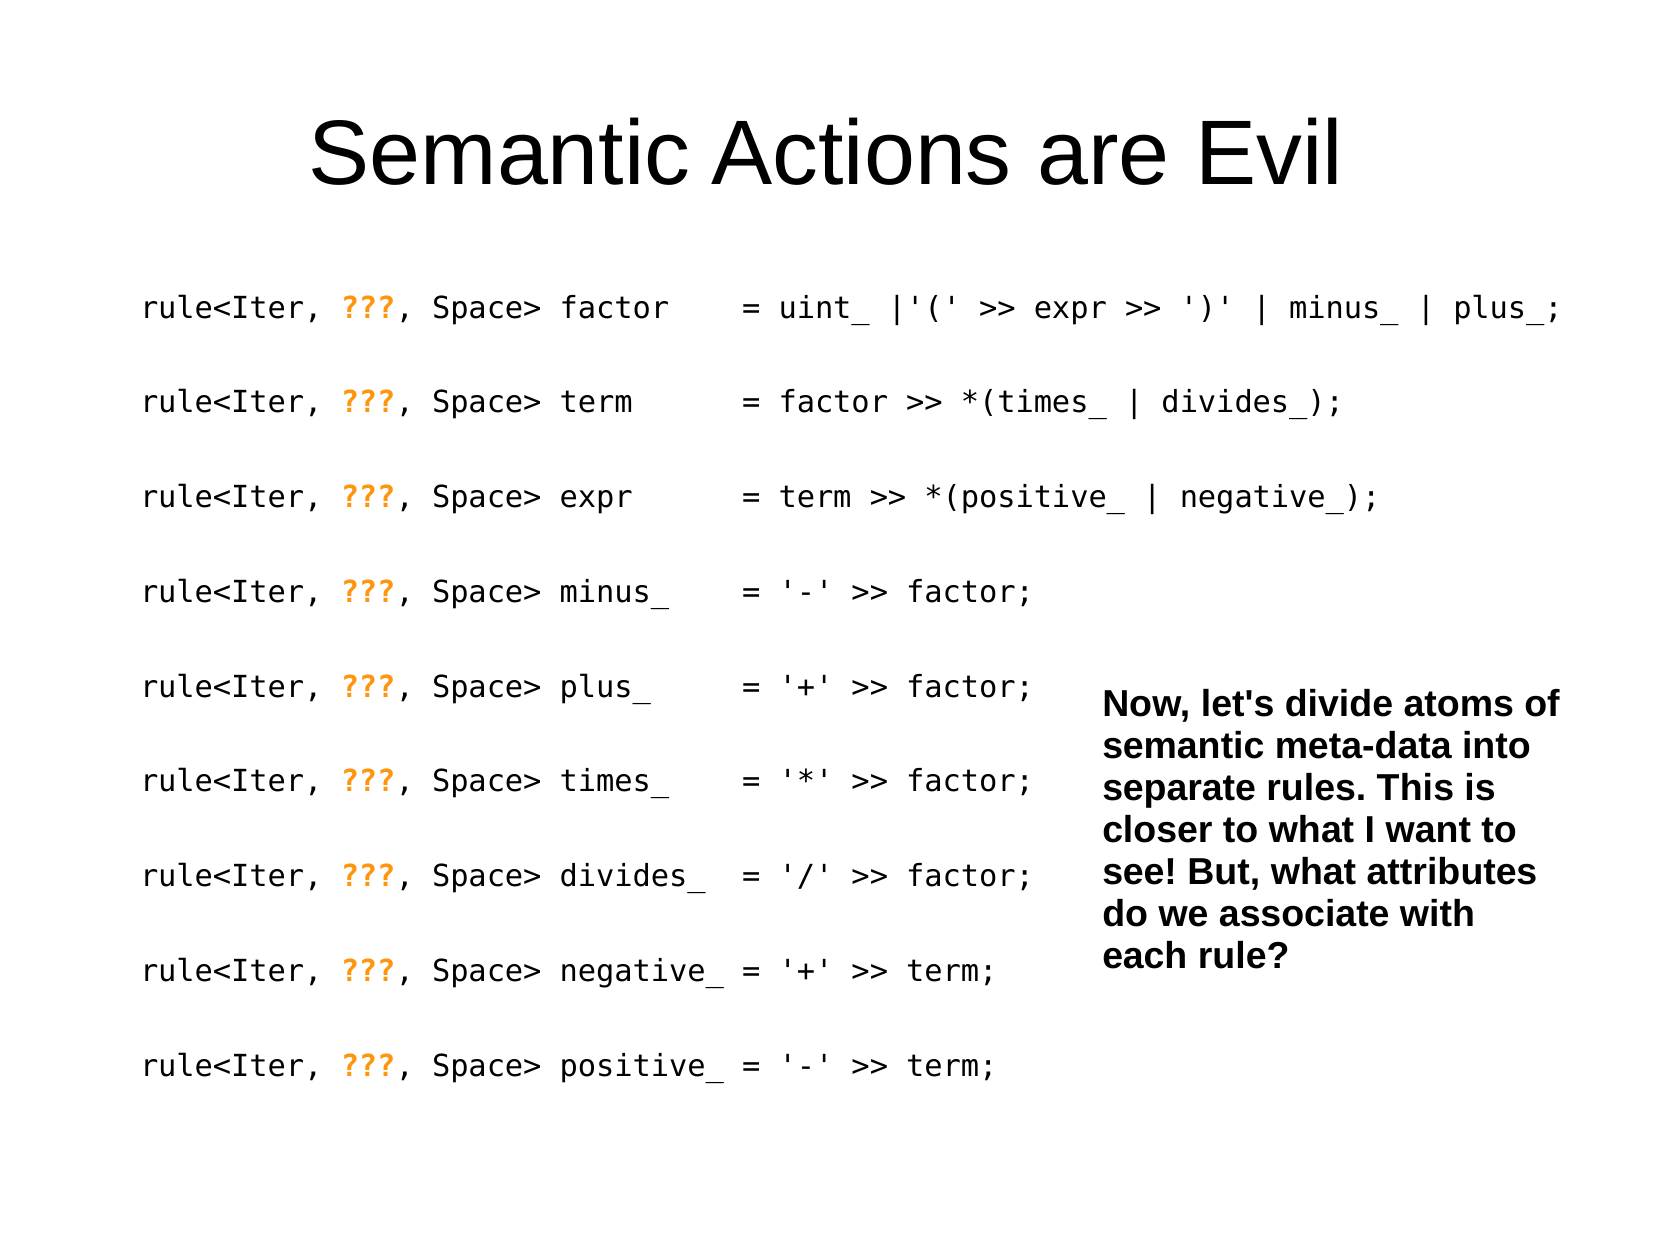

# Semantic Actions are Evil
rule<Iter, ???, Space> factor = uint_ |'(' >> expr >> ')' | minus_ | plus_;
rule<Iter, ???, Space> term = factor >> *(times_ | divides_);
rule<Iter, ???, Space> expr = term >> *(positive_ | negative_);
rule<Iter, ???, Space> minus_ = '-' >> factor;
rule<Iter, ???, Space> plus_ = '+' >> factor;
rule<Iter, ???, Space> times_ = '*' >> factor;
rule<Iter, ???, Space> divides_ = '/' >> factor;
rule<Iter, ???, Space> negative_ = '+' >> term;
rule<Iter, ???, Space> positive_ = '-' >> term;
Now, let's divide atoms of semantic meta-data into separate rules. This is closer to what I want to see! But, what attributes do we associate with each rule?